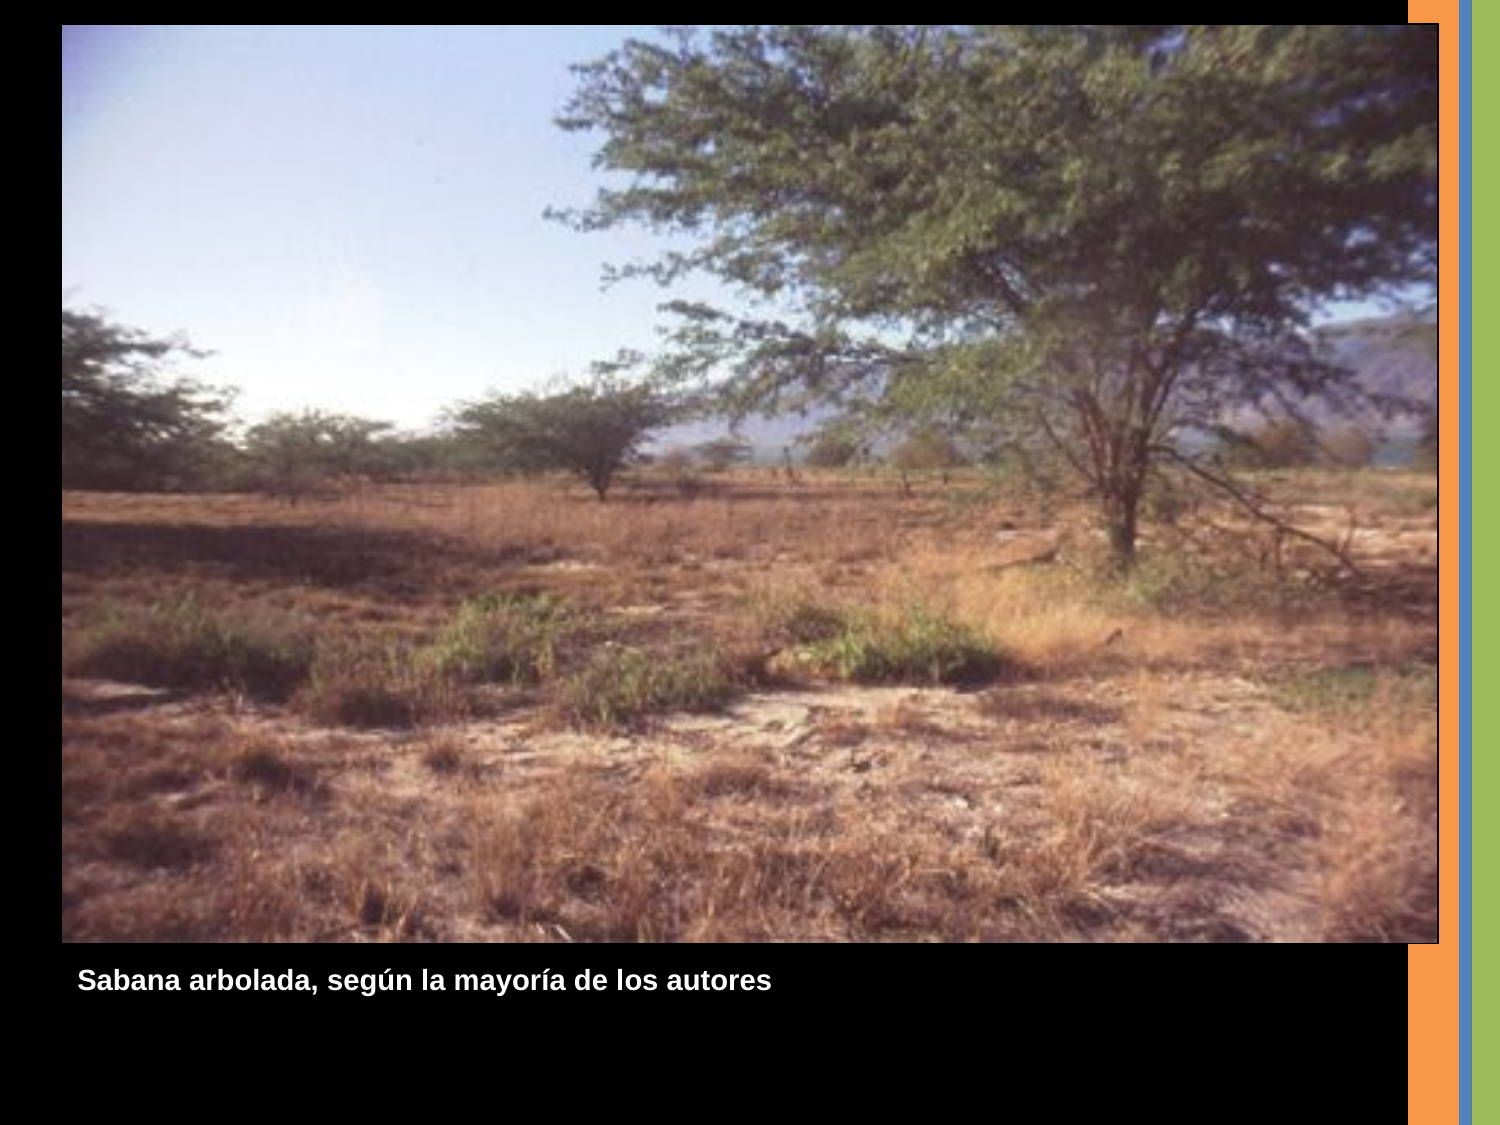

Sabana arbolada, según la mayoría de los autores